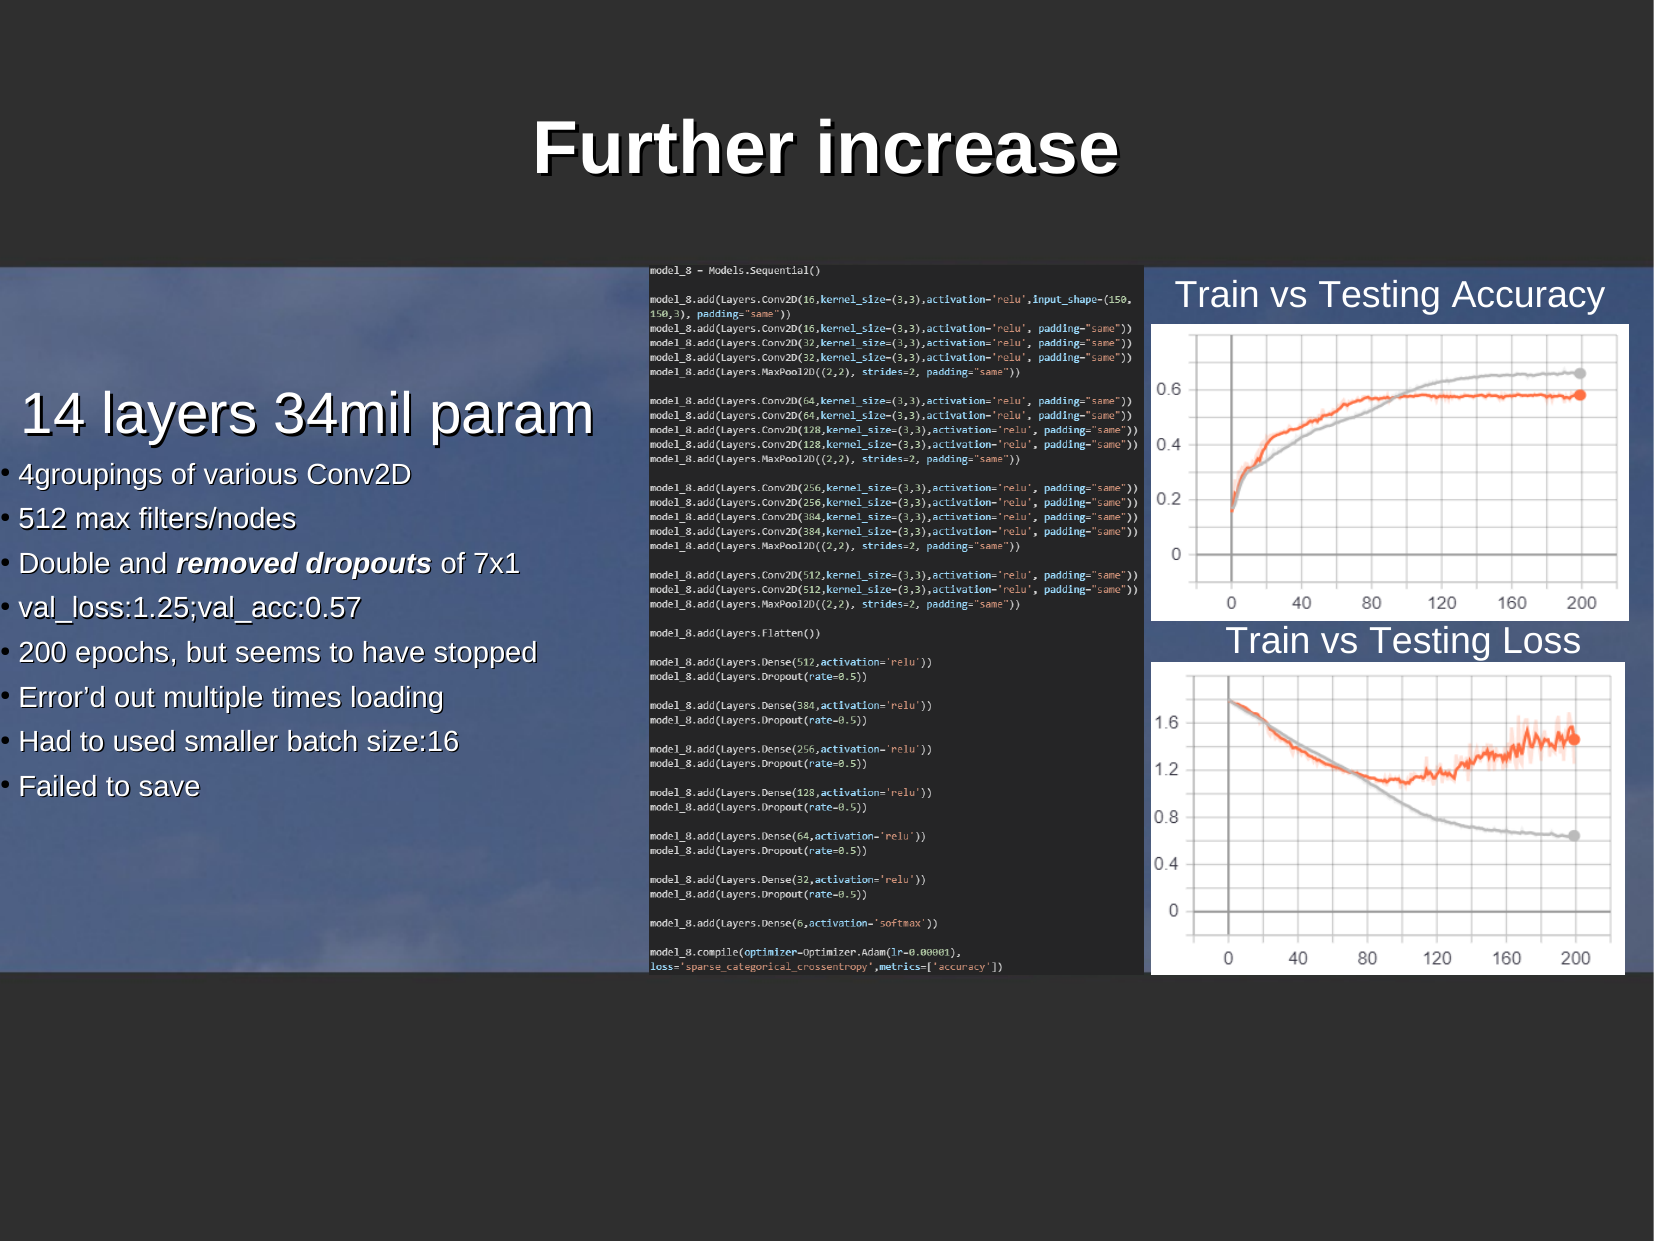

# Further increase
Train vs Testing Accuracy
14 layers 34mil param
4groupings of various Conv2D
512 max filters/nodes
Double and removed dropouts of 7x1
val_loss:1.25;val_acc:0.57
200 epochs, but seems to have stopped
Error’d out multiple times loading
Had to used smaller batch size:16
Failed to save
Train vs Testing Loss